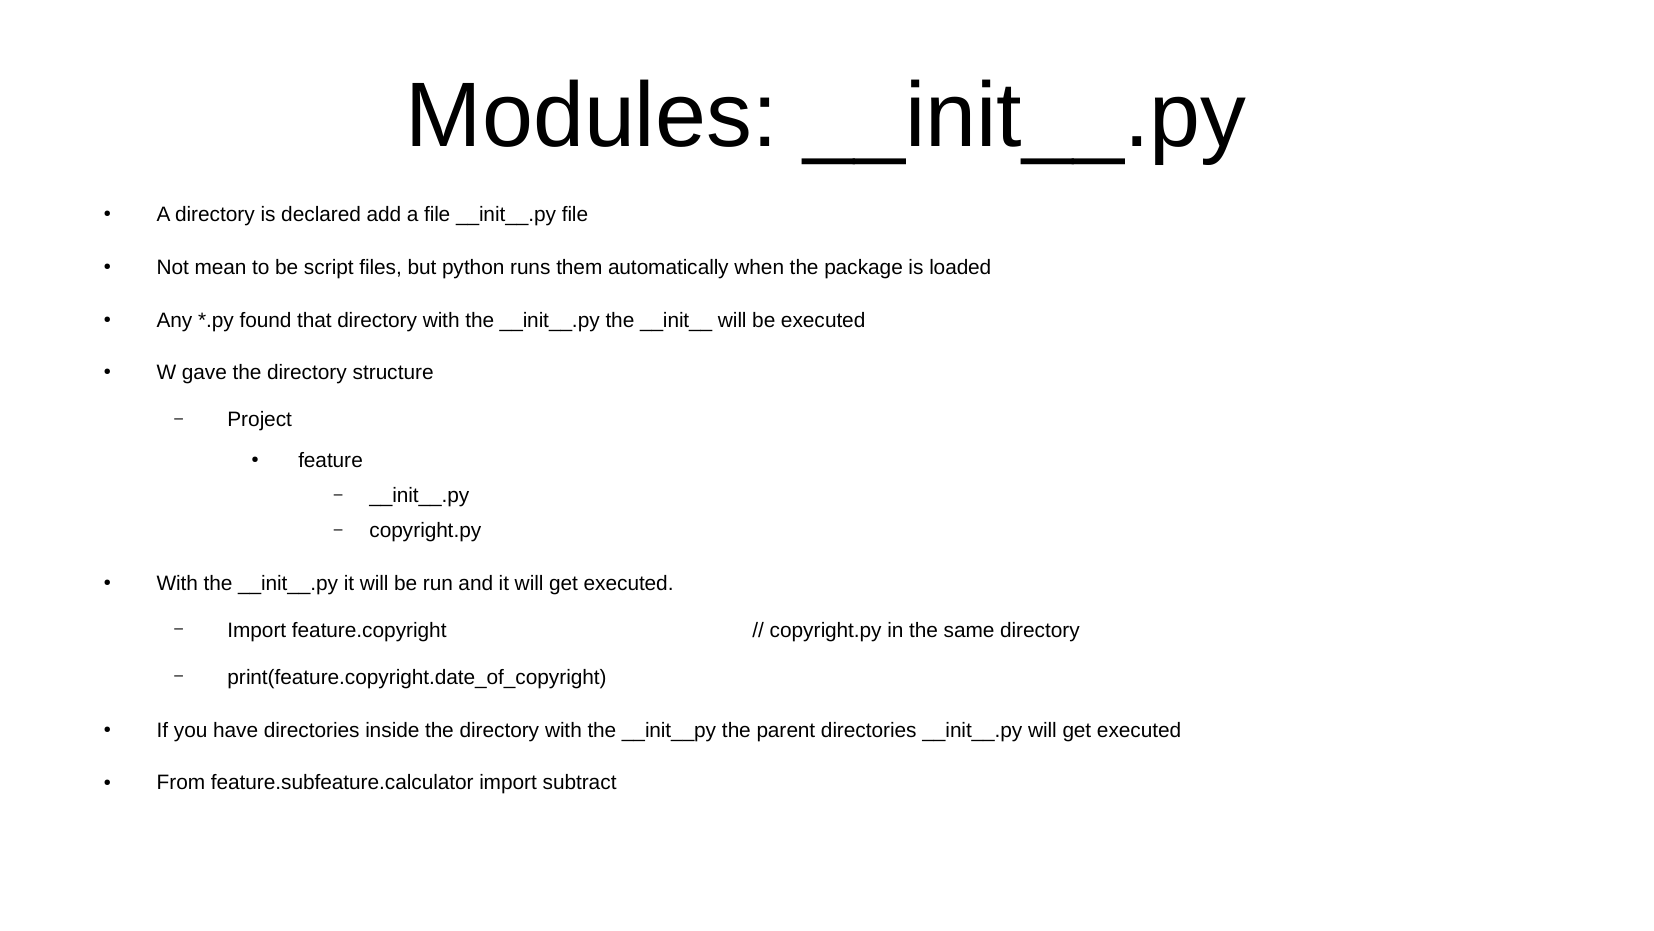

# Modules: __init__.py
A directory is declared add a file __init__.py file
Not mean to be script files, but python runs them automatically when the package is loaded
Any *.py found that directory with the __init__.py the __init__ will be executed
W gave the directory structure
Project
feature
__init__.py
copyright.py
With the __init__.py it will be run and it will get executed.
Import feature.copyright					// copyright.py in the same directory
print(feature.copyright.date_of_copyright)
If you have directories inside the directory with the __init__py the parent directories __init__.py will get executed
From feature.subfeature.calculator import subtract